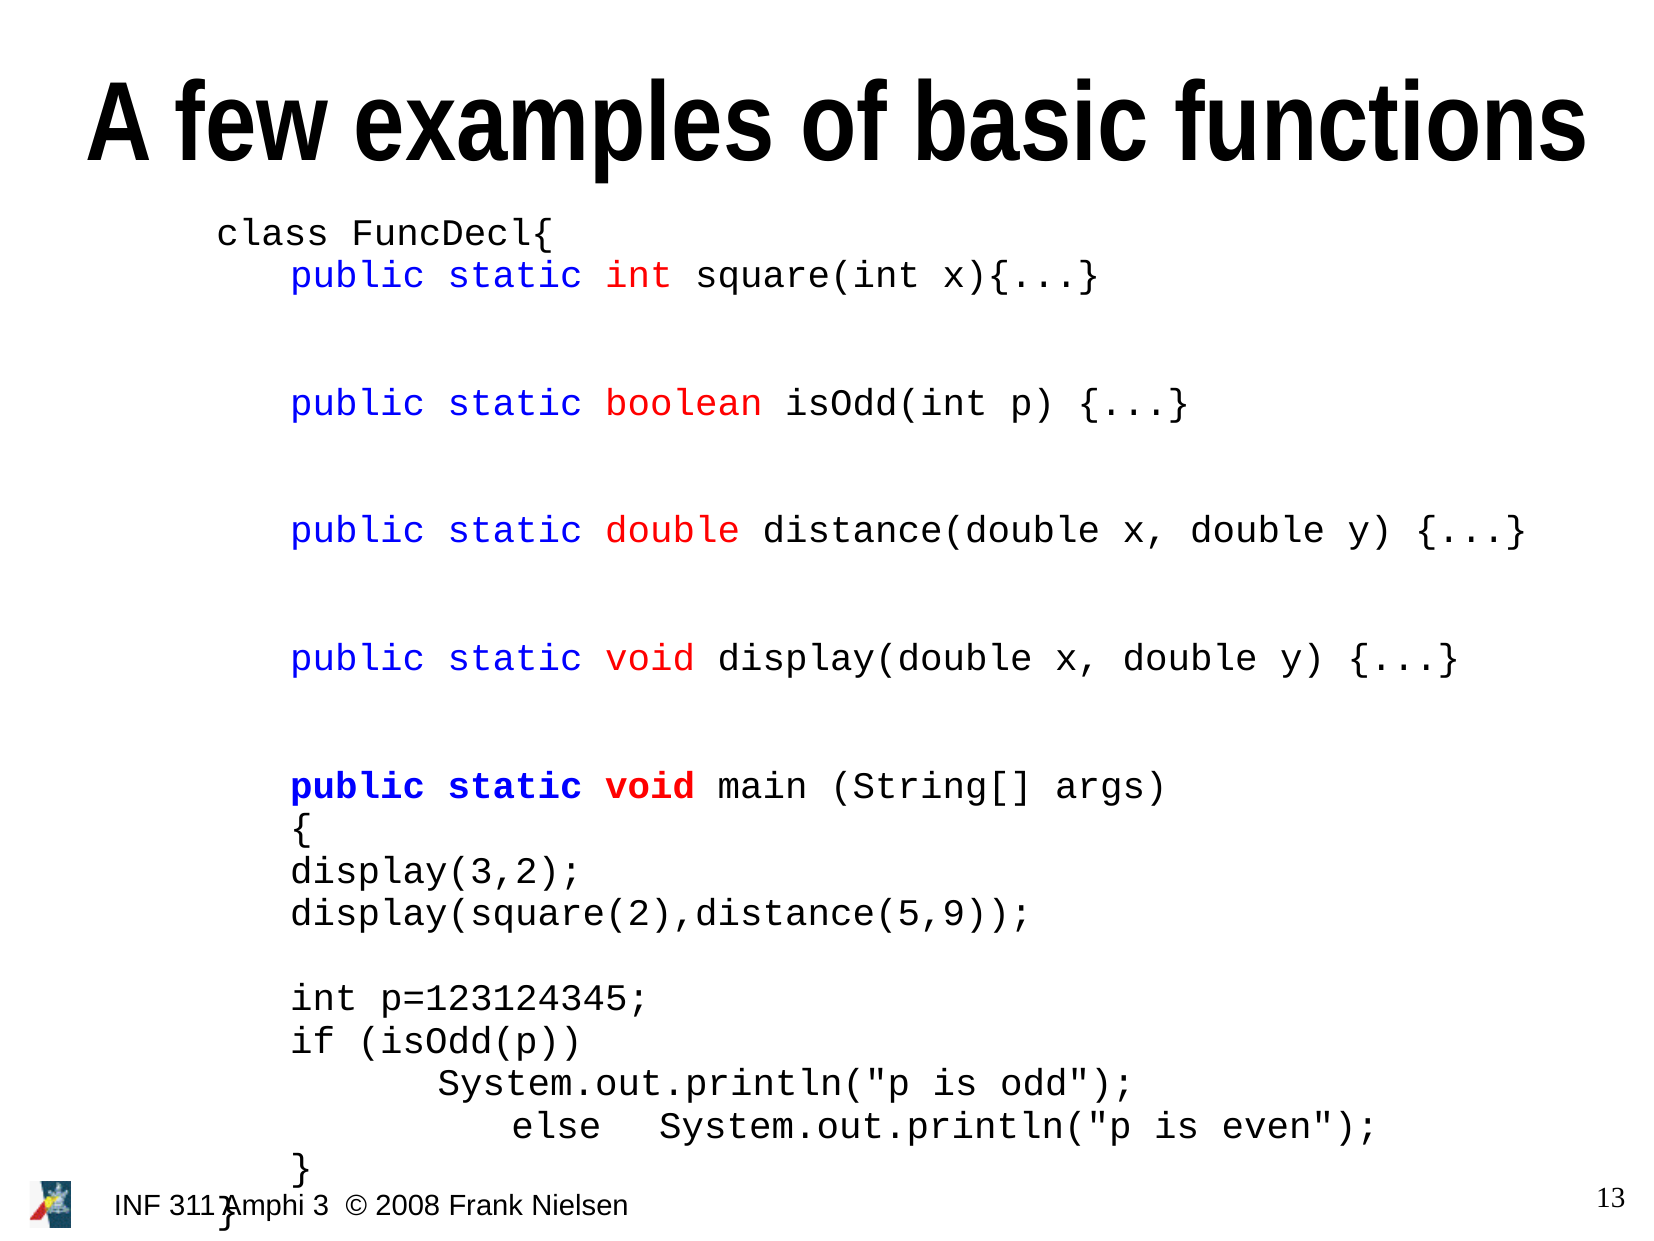

A few examples of basic functions
class FuncDecl{
	public static int square(int x){...}
	public static boolean isOdd(int p) {...}
	public static double distance(double x, double y) {...}
	public static void display(double x, double y) {...}
	public static void main (String[] args)
	{
	display(3,2);
	display(square(2),distance(5,9));
	int p=123124345;
	if (isOdd(p))
			System.out.println("p is odd");
				else 	System.out.println("p is even");
	}
}